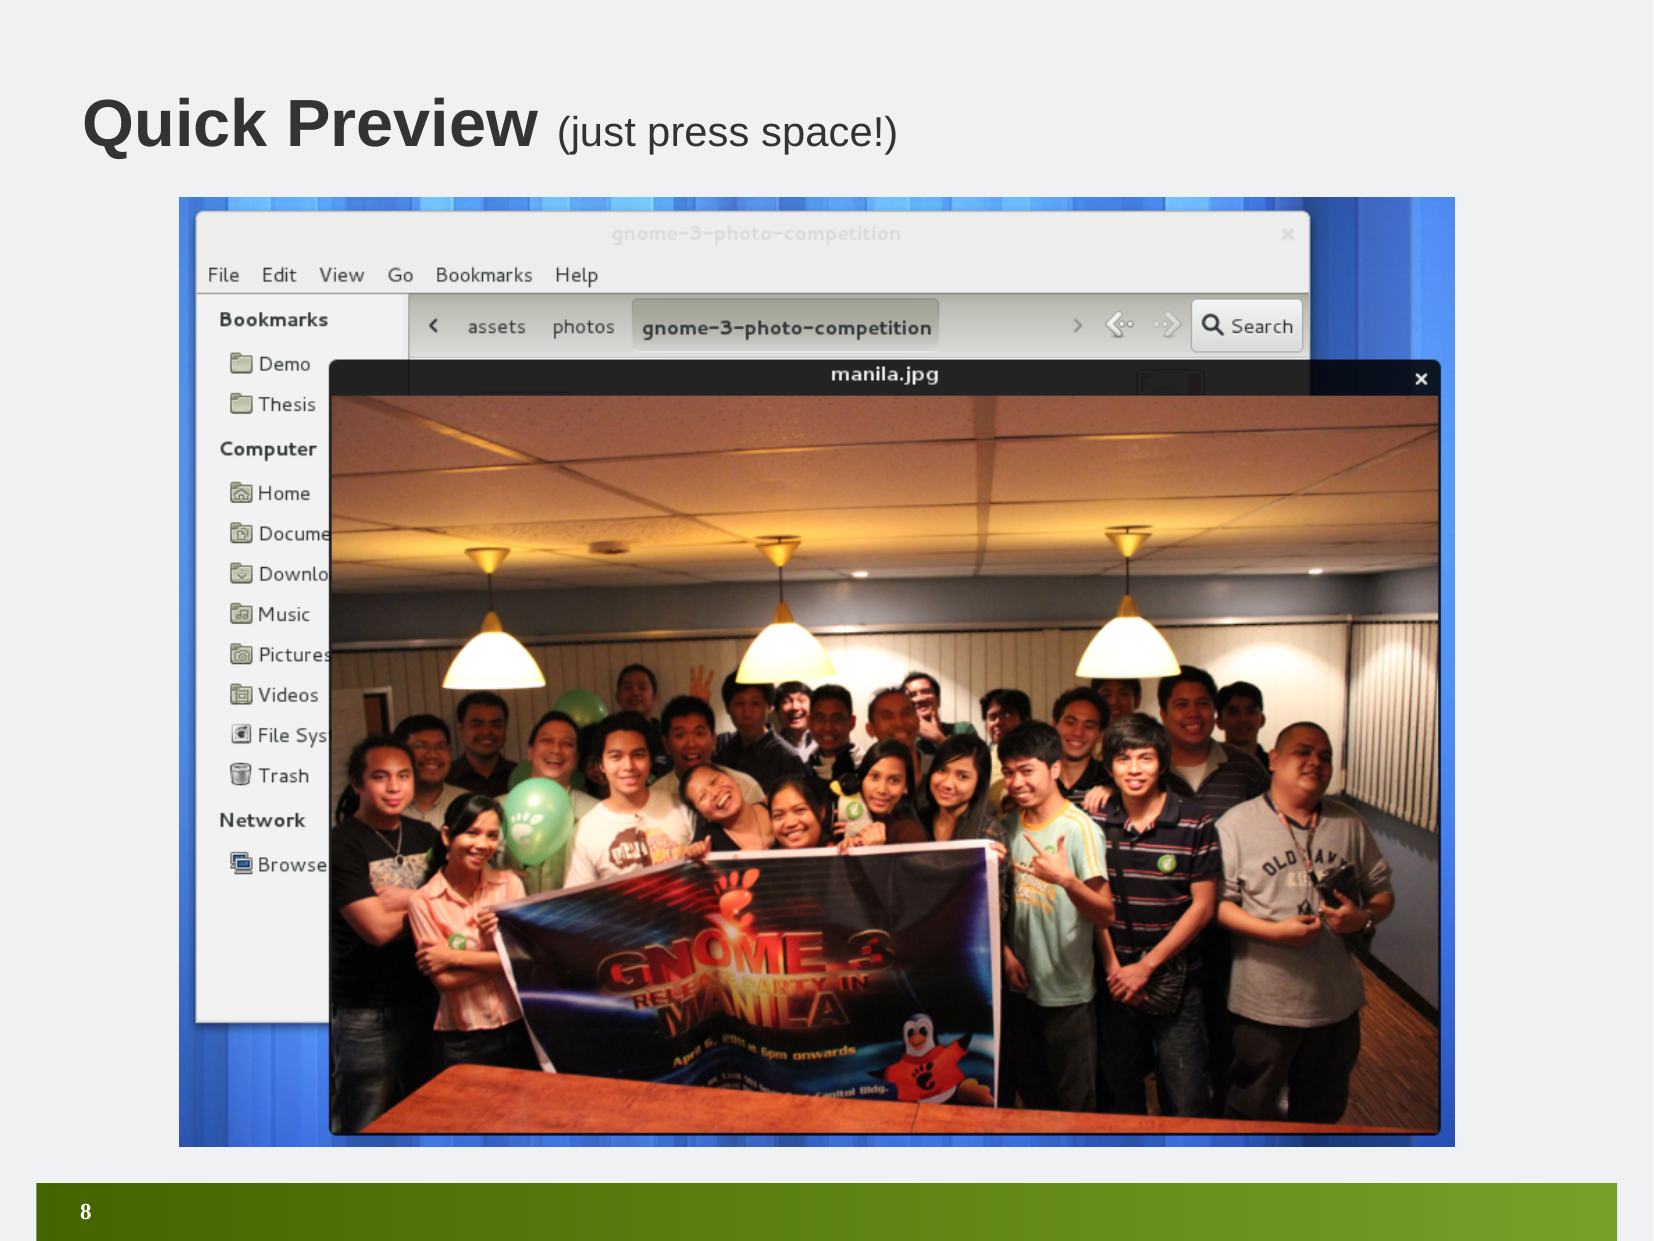

# Quick Preview (just press space!)
8